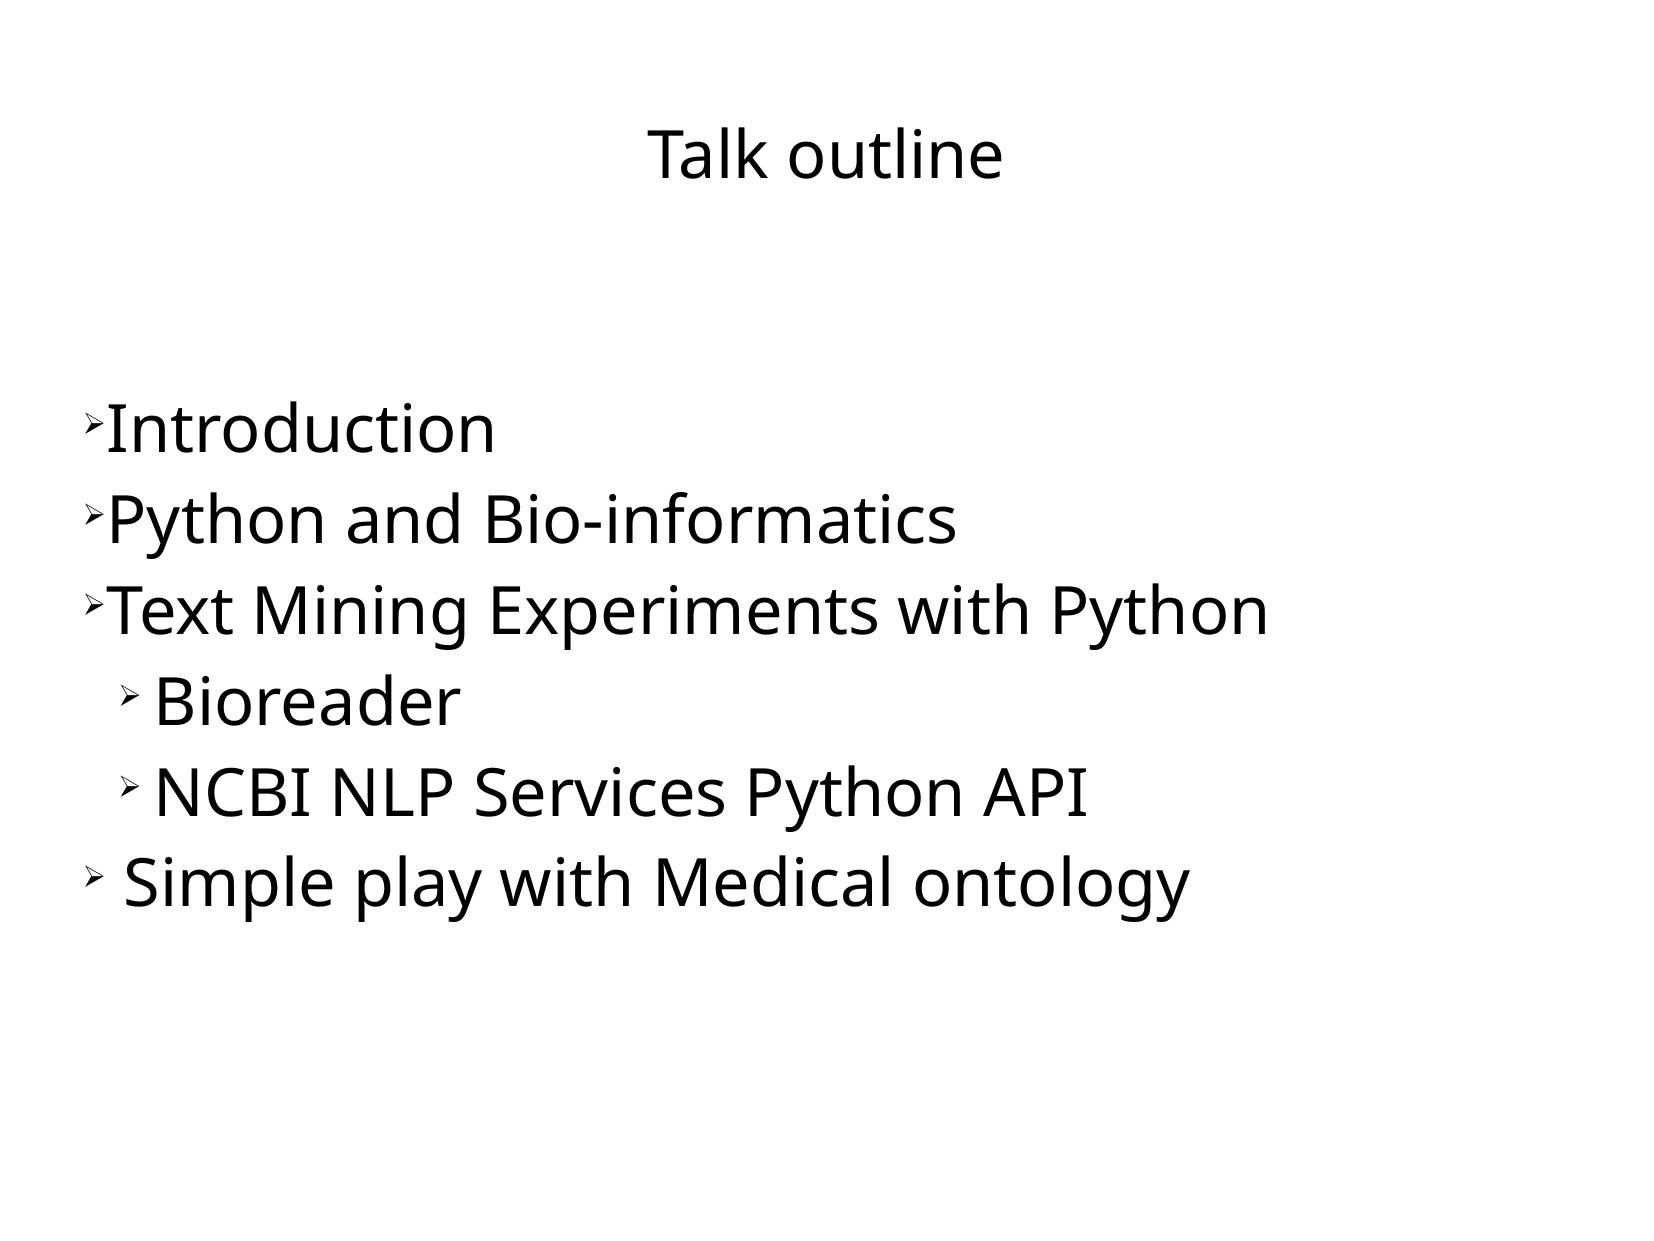

# Talk outline
Introduction
Python and Bio-informatics
Text Mining Experiments with Python
Bioreader
NCBI NLP Services Python API
 Simple play with Medical ontology